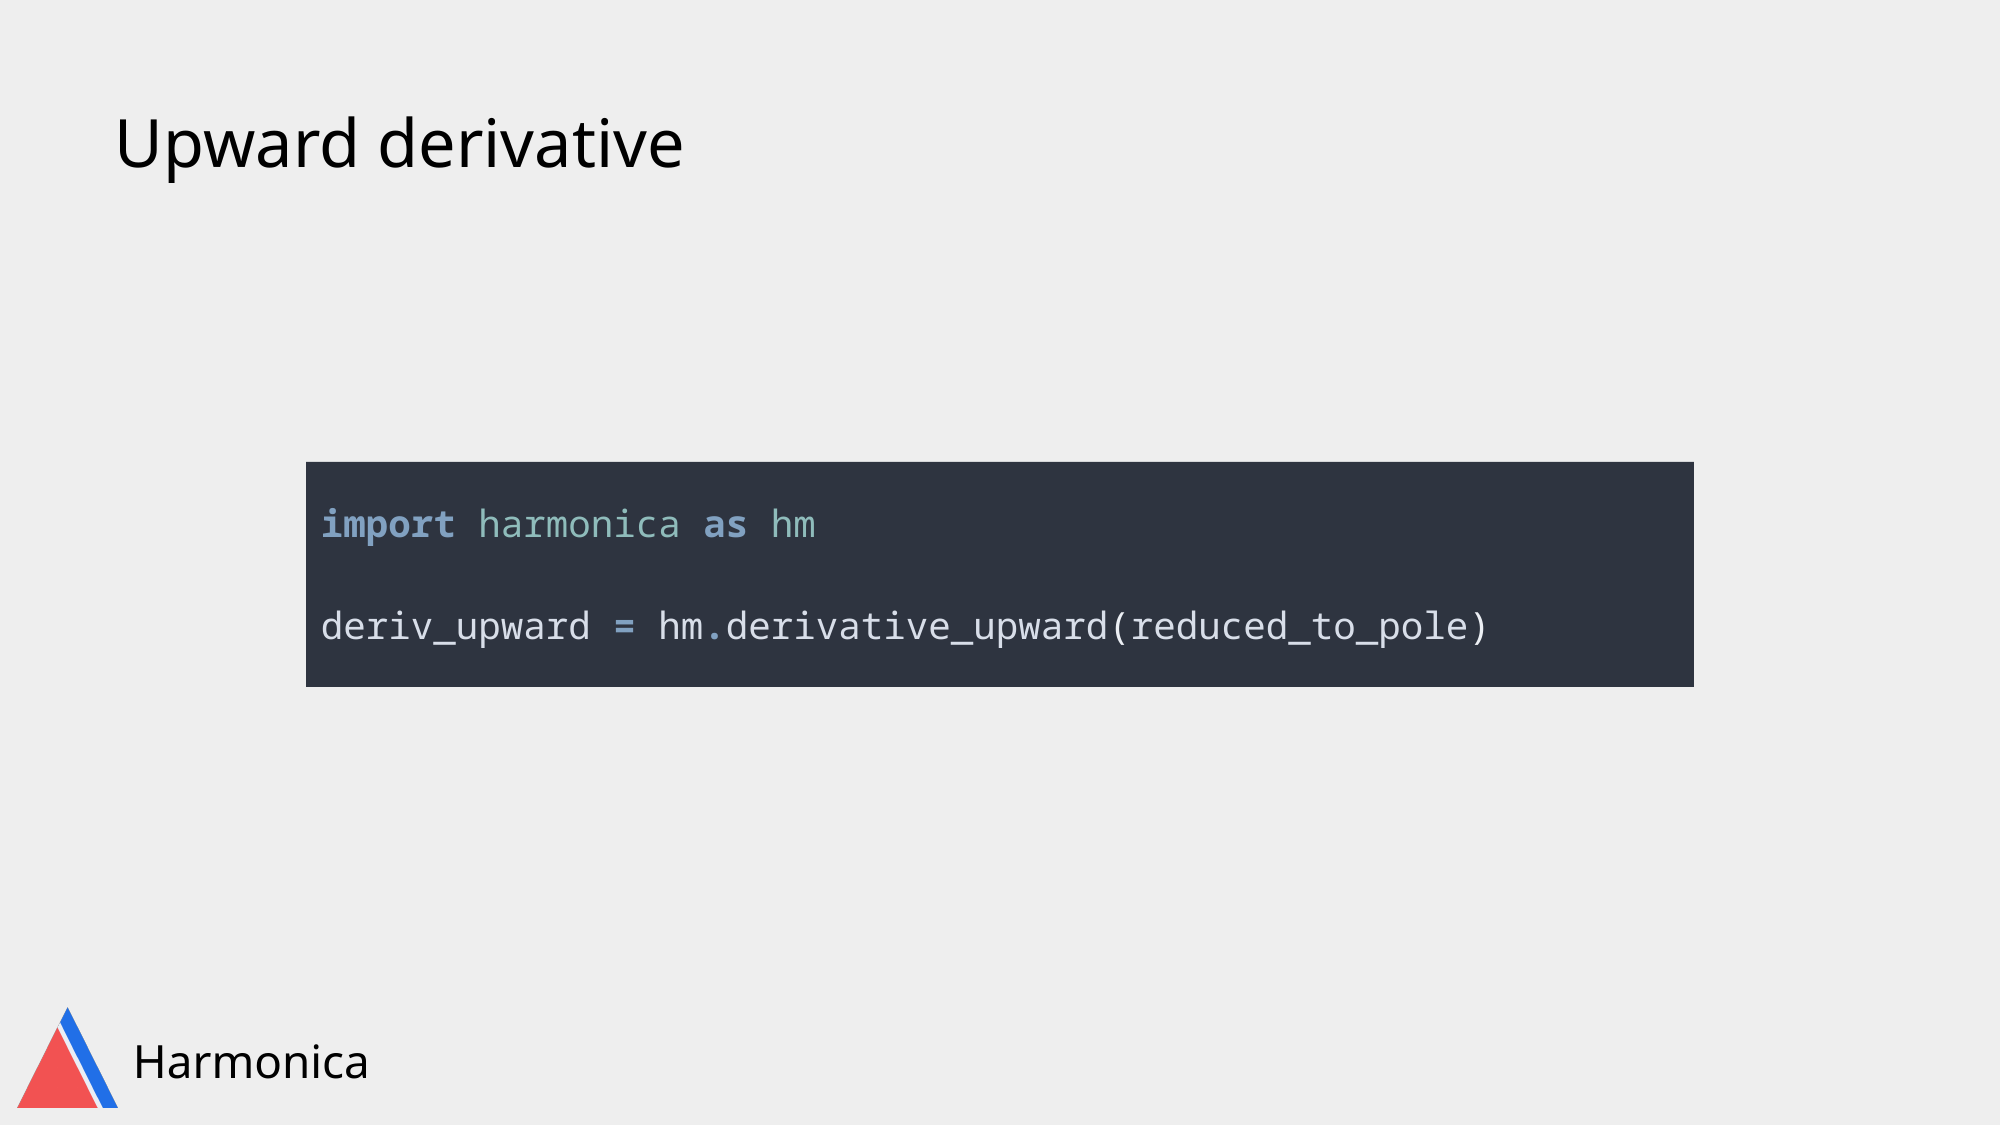

Upward derivative
import harmonica as hm
deriv_upward = hm.derivative_upward(reduced_to_pole)
Harmonica